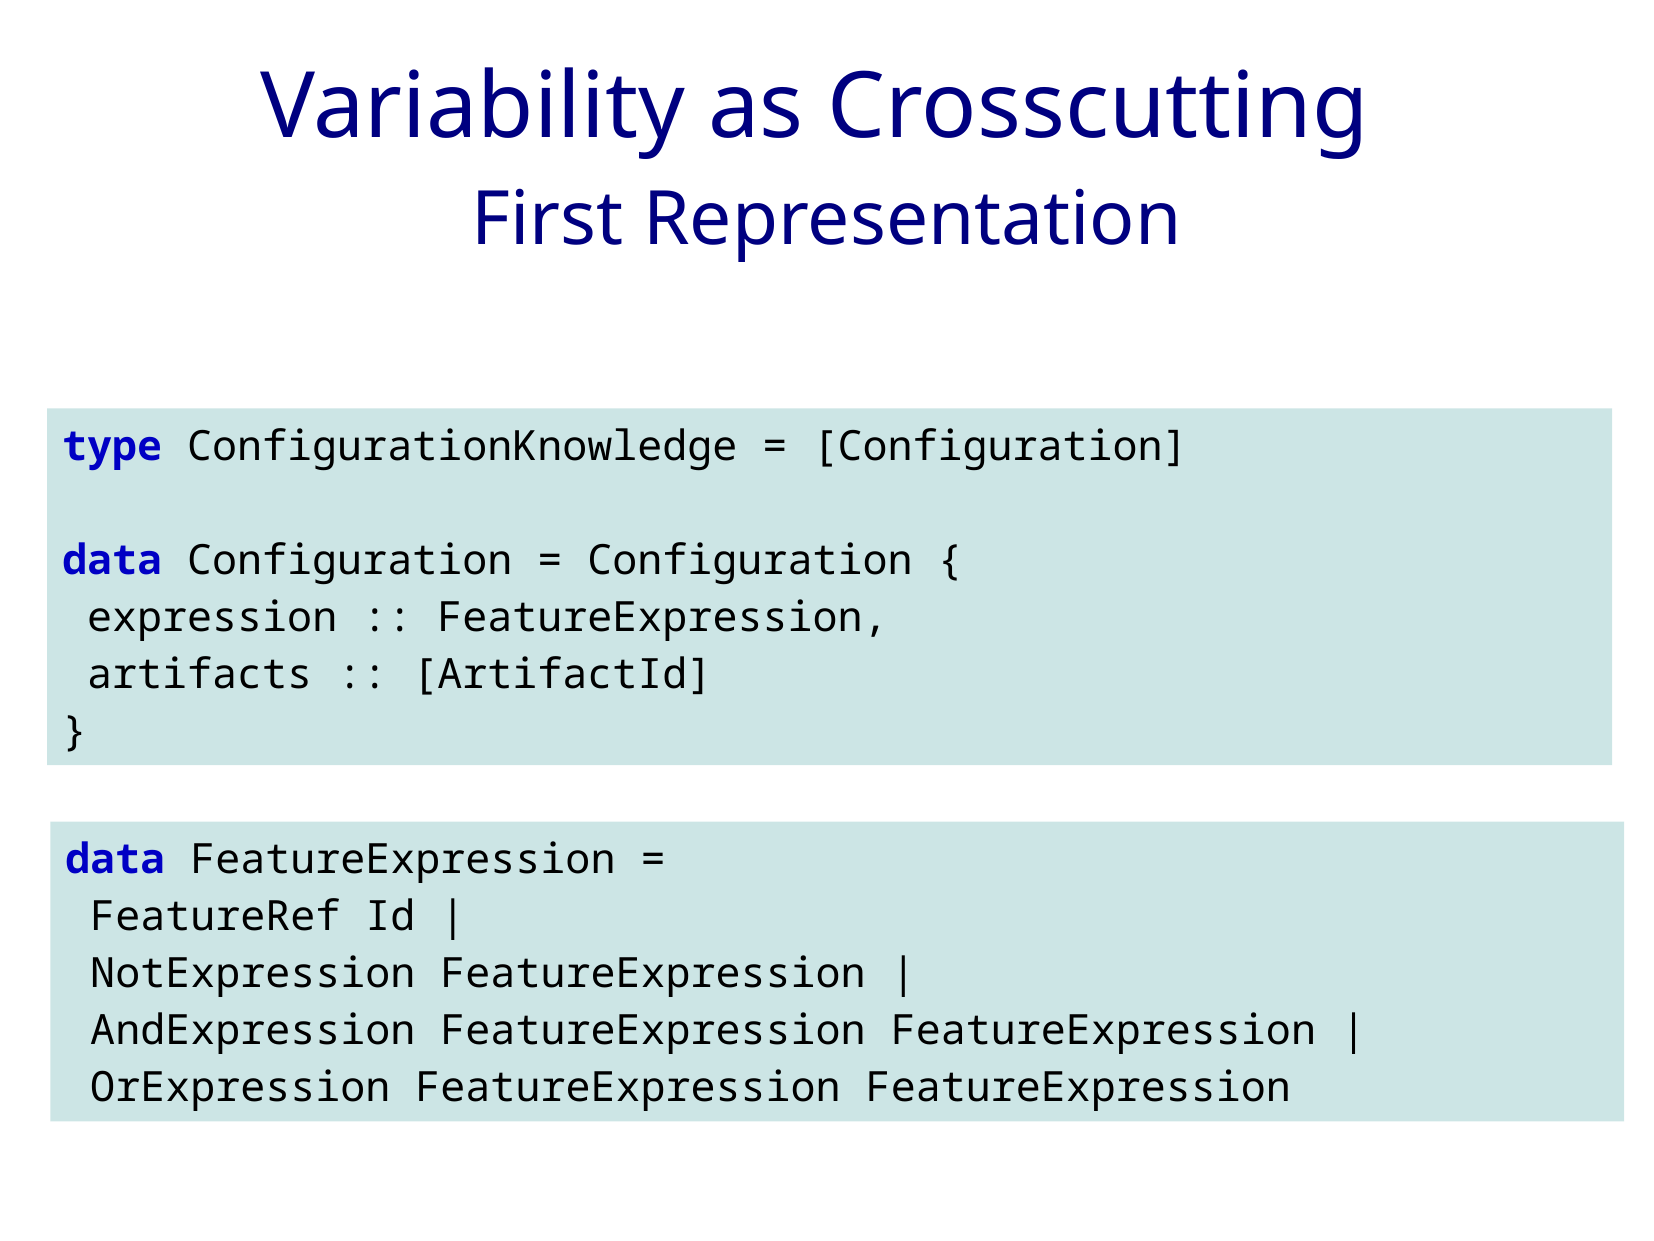

# Variability as Crosscutting First Representation
type ConfigurationKnowledge = [Configuration]
data Configuration = Configuration {
 expression :: FeatureExpression,
 artifacts :: [ArtifactId]
}
data FeatureExpression =
 FeatureRef Id |
 NotExpression FeatureExpression |
 AndExpression FeatureExpression FeatureExpression |
 OrExpression FeatureExpression FeatureExpression